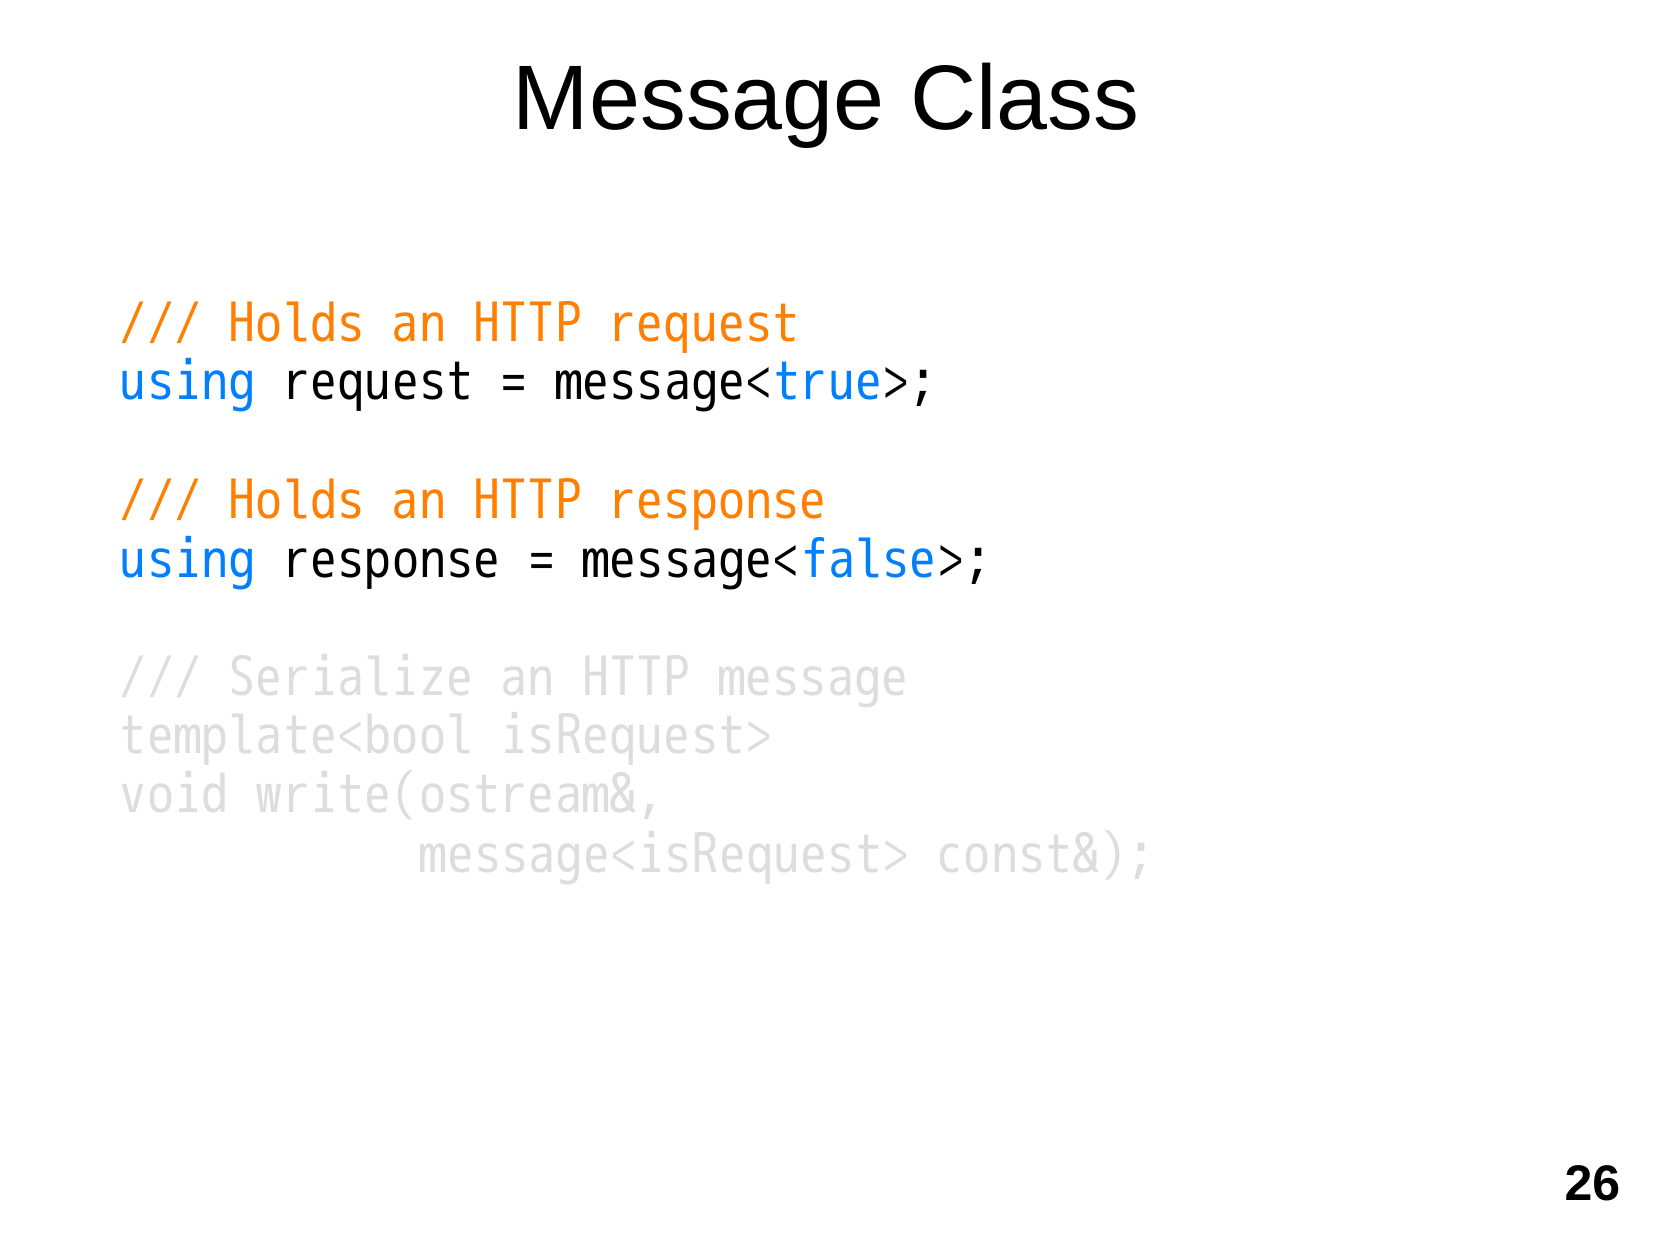

# Message Class
/// Holds an HTTP request
using request = message<true>;
/// Holds an HTTP response
using response = message<false>;
/// Serialize an HTTP message
template<bool isRequest>
void write(ostream&,
				message<isRequest> const&);
26